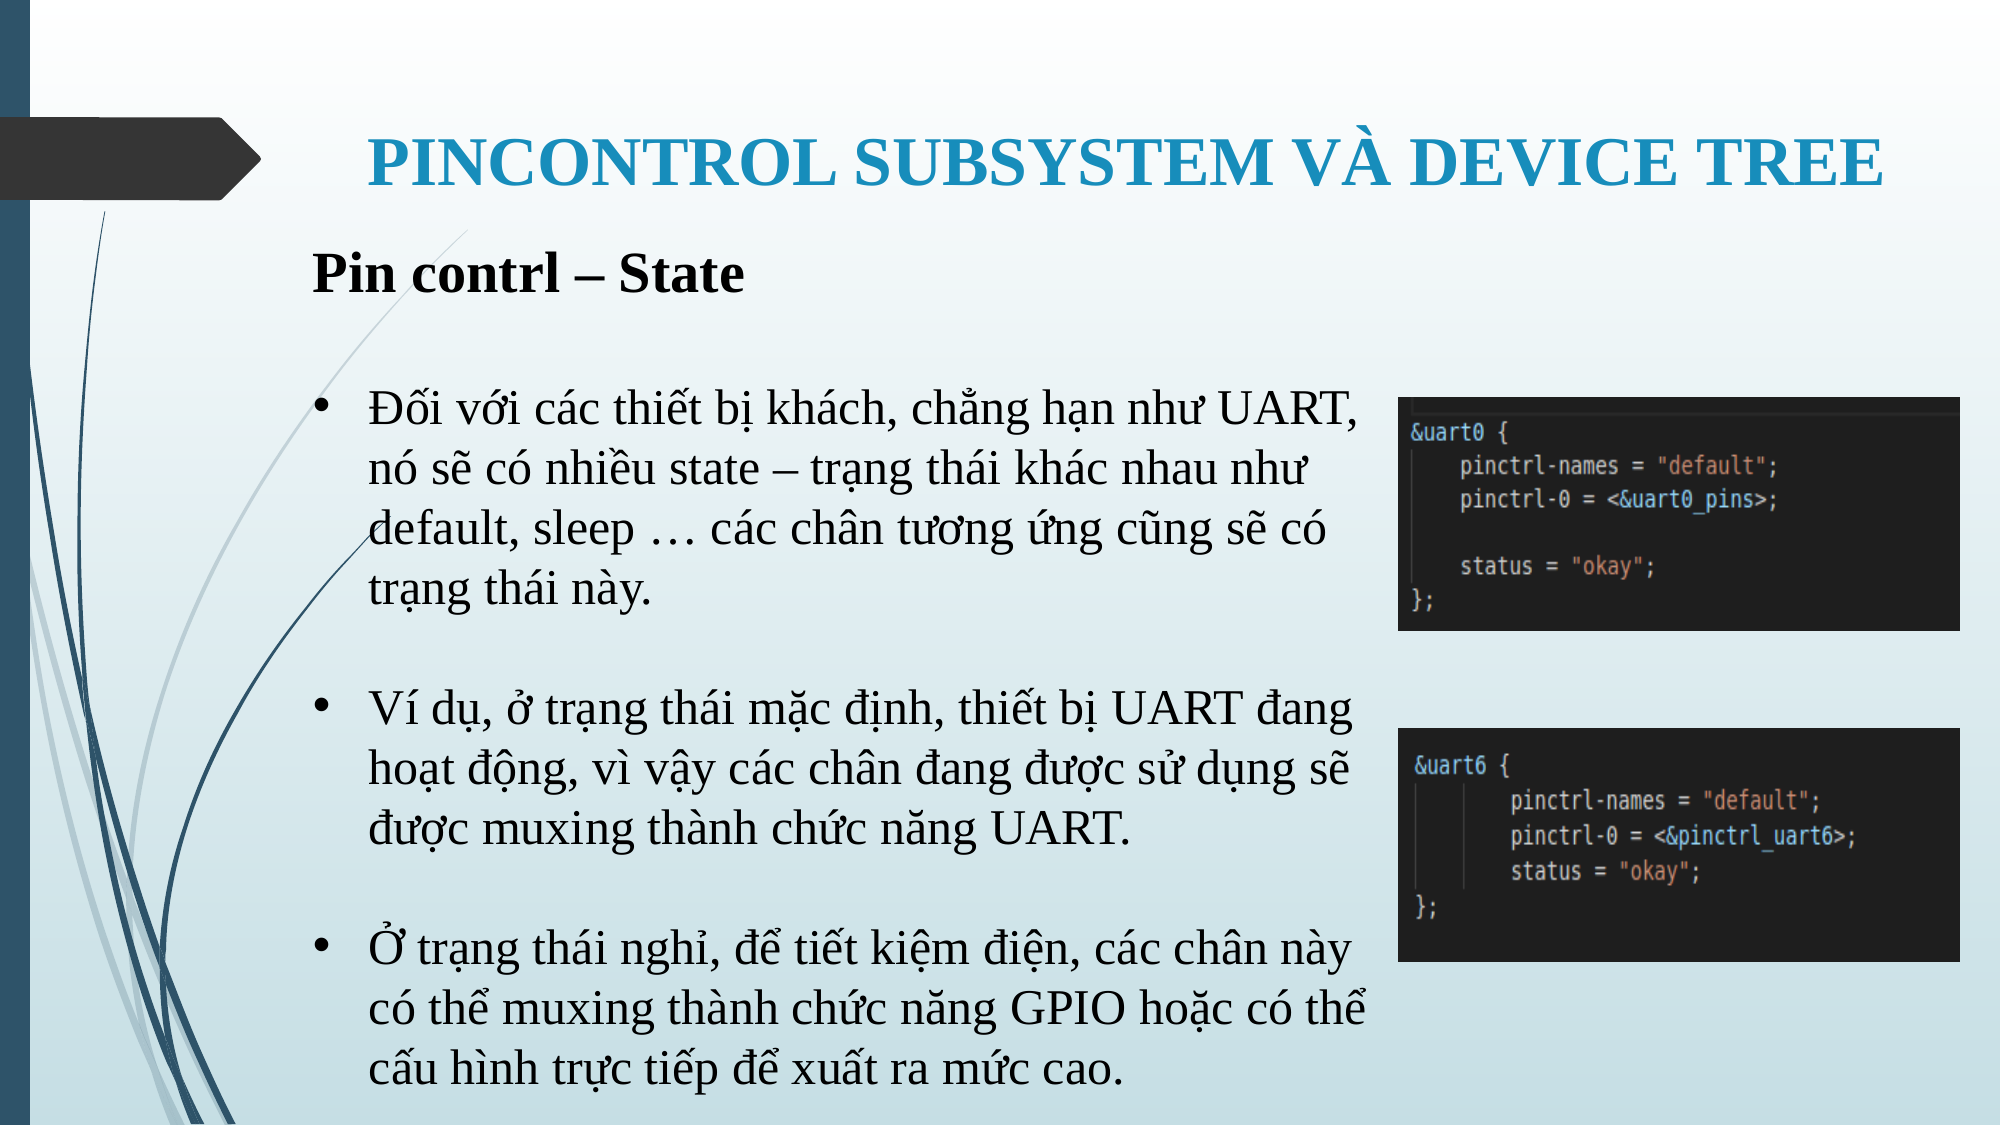

# PINCONTROL SUBSYSTEM VÀ DEVICE TREE
Pin contrl – State
Đối với các thiết bị khách, chẳng hạn như UART, nó sẽ có nhiều state – trạng thái khác nhau như default, sleep … các chân tương ứng cũng sẽ có trạng thái này.
Ví dụ, ở trạng thái mặc định, thiết bị UART đang hoạt động, vì vậy các chân đang được sử dụng sẽ được muxing thành chức năng UART.
Ở trạng thái nghỉ, để tiết kiệm điện, các chân này có thể muxing thành chức năng GPIO hoặc có thể cấu hình trực tiếp để xuất ra mức cao.